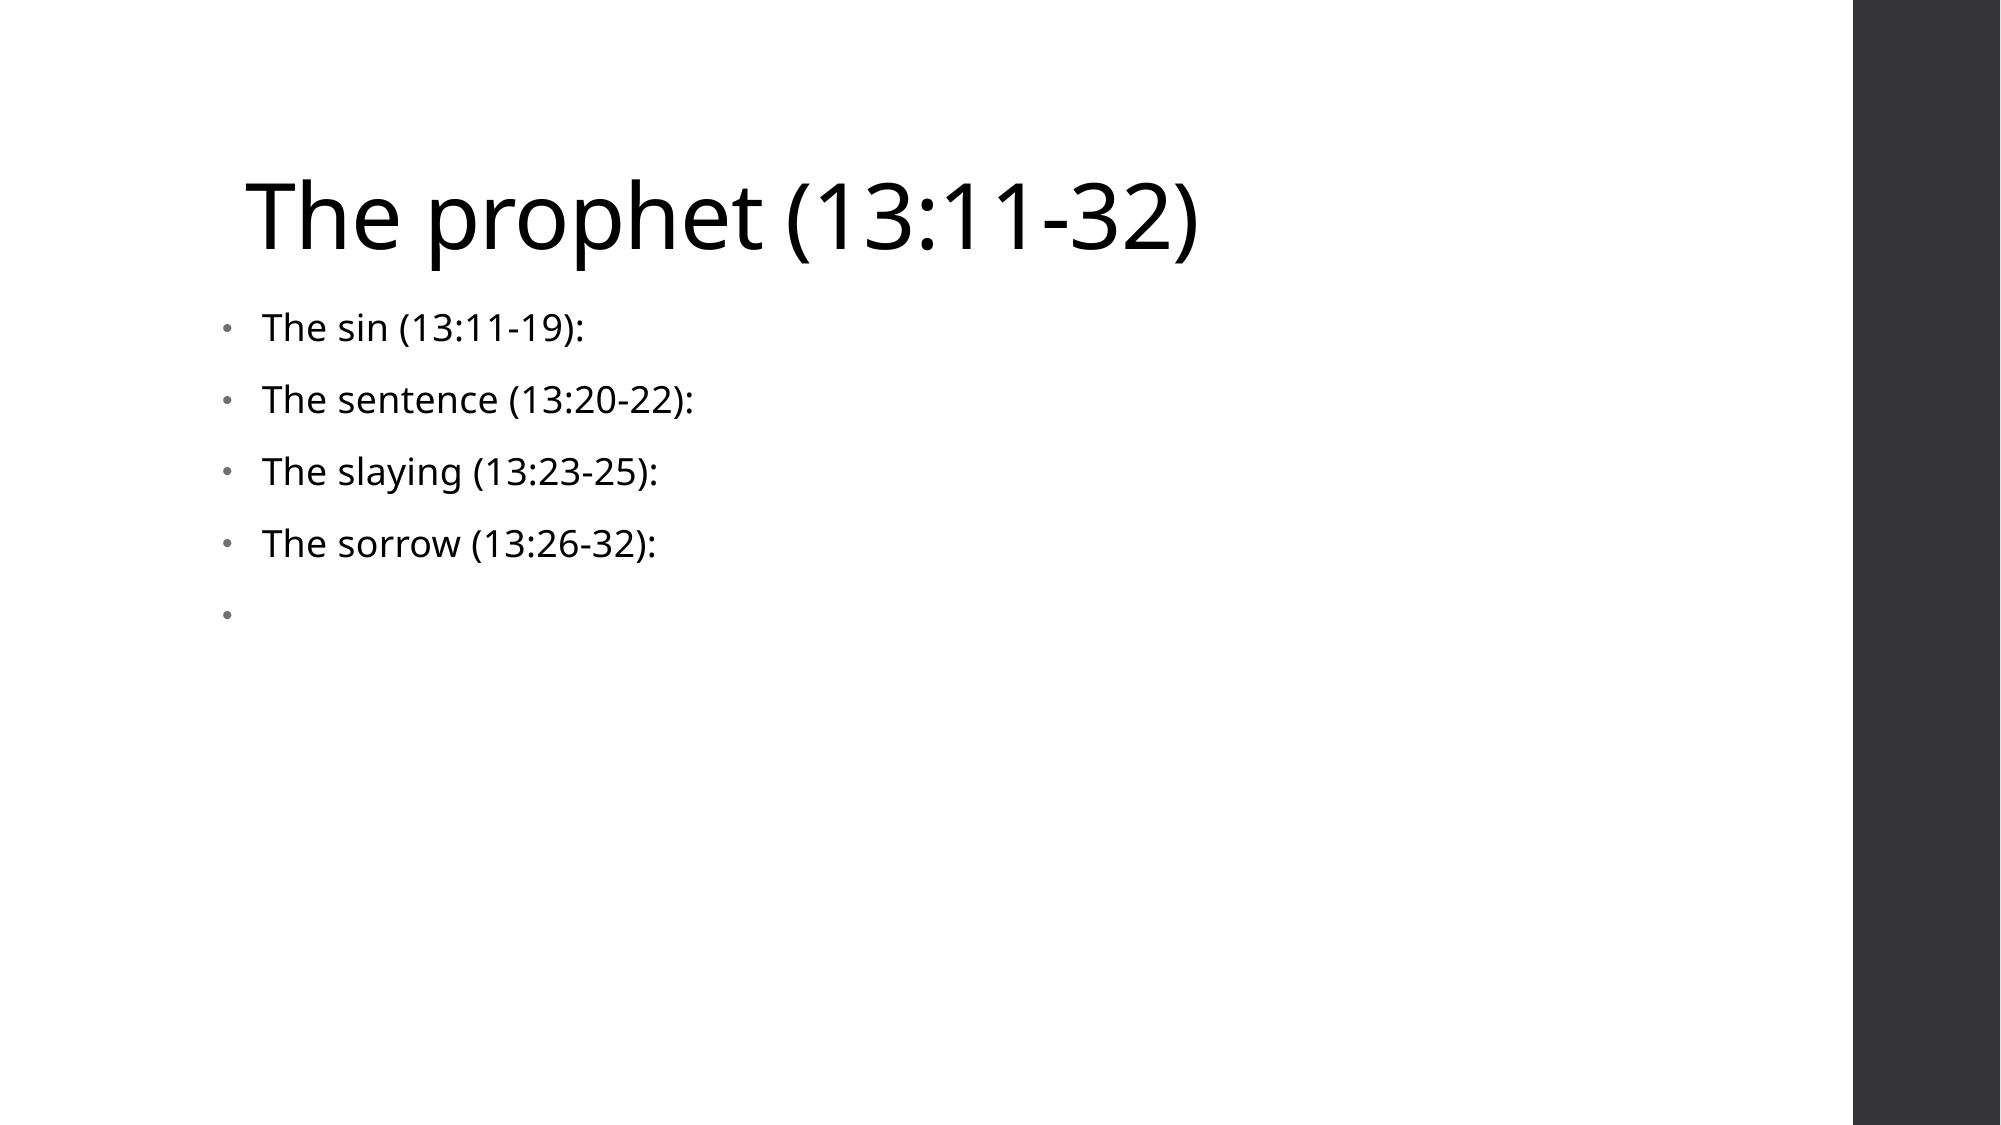

# The prophet (13:11-32)
 The sin (13:11-19):
 The sentence (13:20-22):
 The slaying (13:23-25):
 The sorrow (13:26-32):